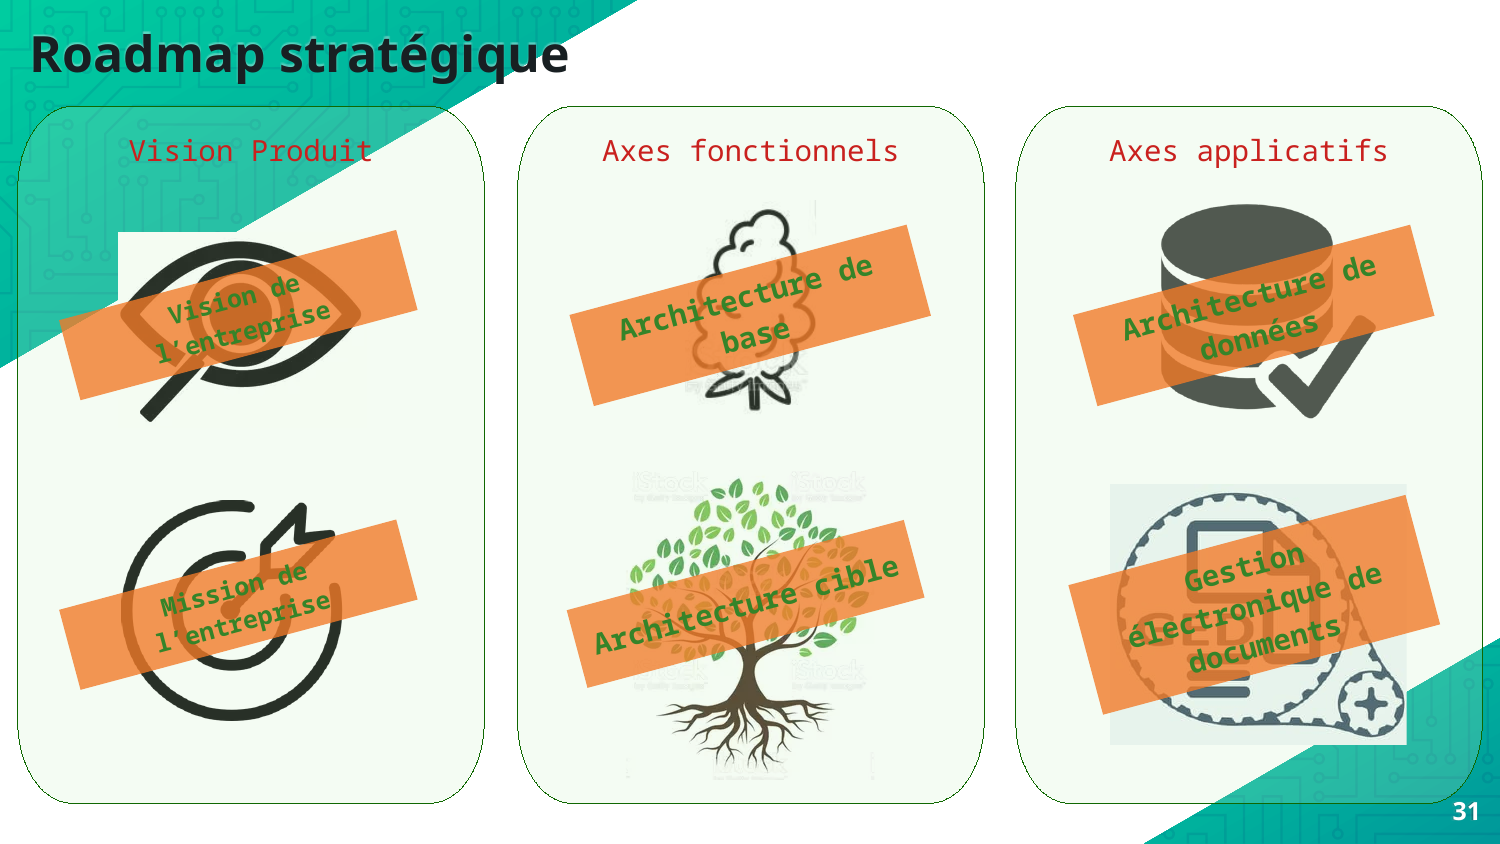

# Roadmap stratégique
Vision Produit
Axes fonctionnels
Axes applicatifs
Architecture de données
Architecture de base
Vision de l’entreprise
Architecture cible
Gestion électronique de documents
Mission de l’entreprise